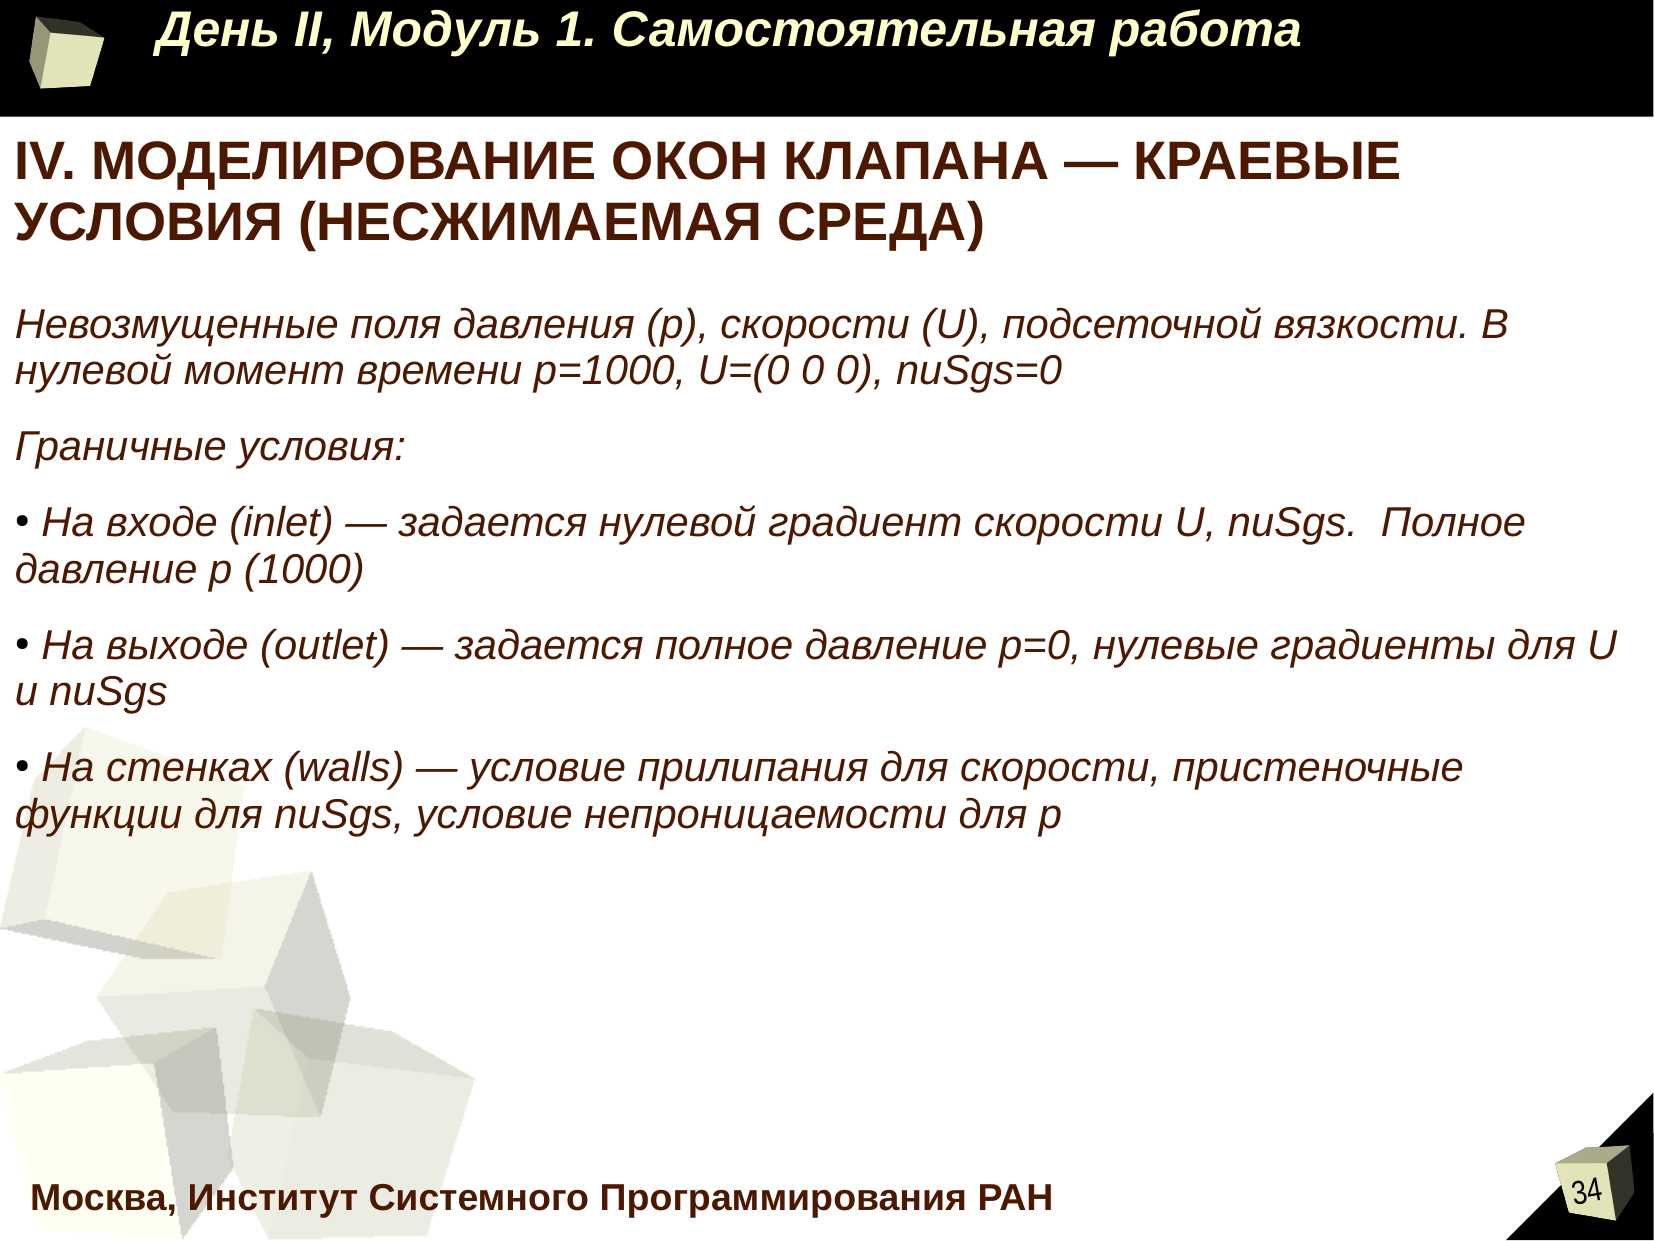

IV. МОДЕЛИРОВАНИЕ ОКОН КЛАПАНА — КРАЕВЫЕ УСЛОВИЯ (НЕСЖИМАЕМАЯ СРЕДА)
Невозмущенные поля давления (p), скорости (U), подсеточной вязкости. В нулевой момент времени p=1000, U=(0 0 0), nuSgs=0
Граничные условия:
 На входе (inlet) — задается нулевой градиент скорости U, nuSgs. Полное давление p (1000)
 На выходе (outlet) — задается полное давление p=0, нулевые градиенты для U и nuSgs
 На стенках (walls) — условие прилипания для скорости, пристеночные функции для nuSgs, условие непроницаемости для p